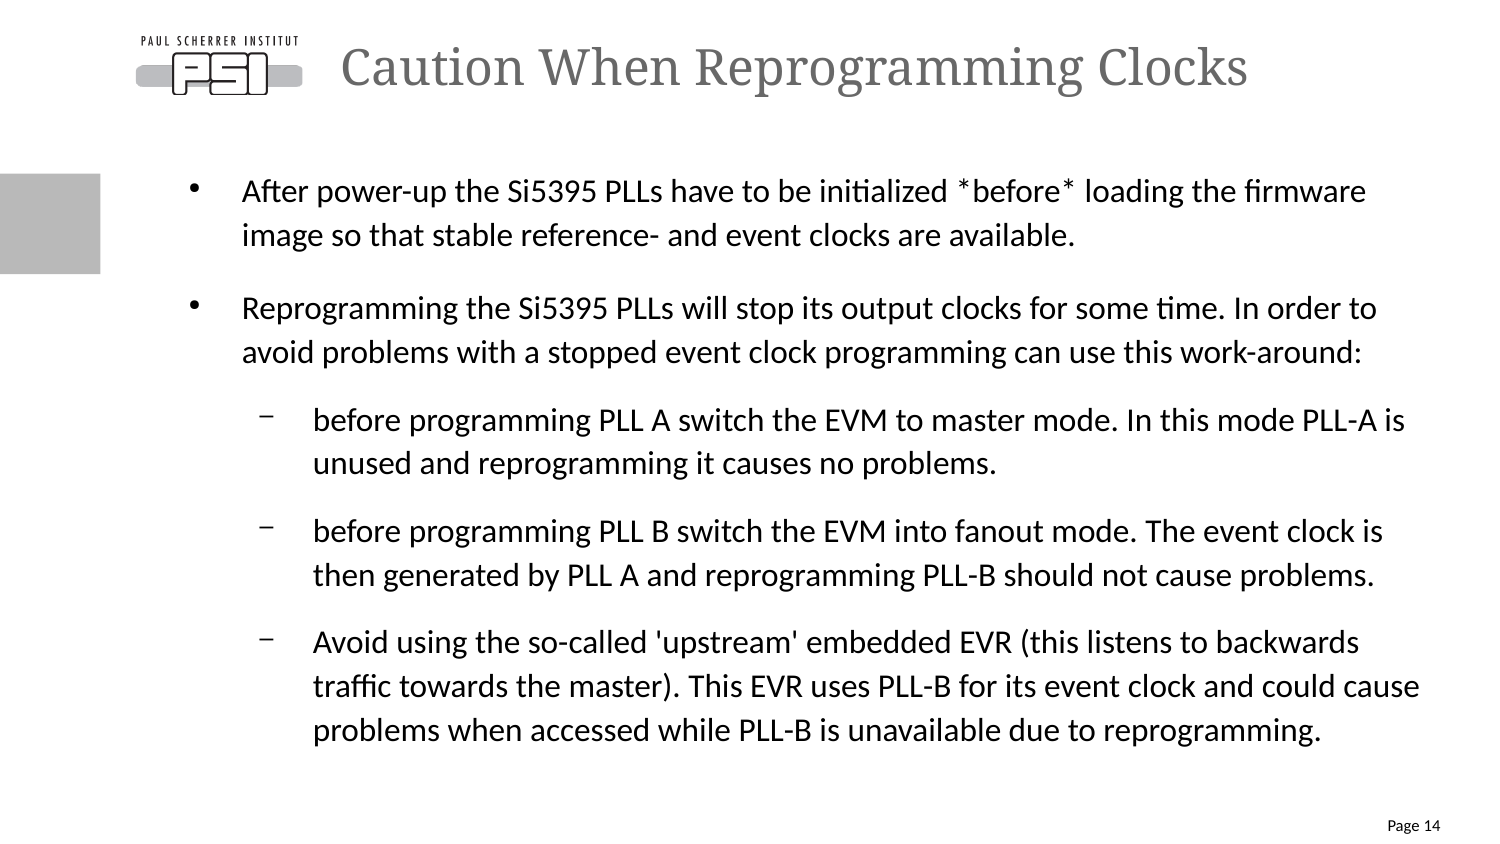

Caution When Reprogramming Clocks
# After power-up the Si5395 PLLs have to be initialized *before* loading the firmware image so that stable reference- and event clocks are available.
Reprogramming the Si5395 PLLs will stop its output clocks for some time. In order to avoid problems with a stopped event clock programming can use this work-around:
before programming PLL A switch the EVM to master mode. In this mode PLL-A is unused and reprogramming it causes no problems.
before programming PLL B switch the EVM into fanout mode. The event clock is then generated by PLL A and reprogramming PLL-B should not cause problems.
Avoid using the so-called 'upstream' embedded EVR (this listens to backwards traffic towards the master). This EVR uses PLL-B for its event clock and could cause problems when accessed while PLL-B is unavailable due to reprogramming.
Page